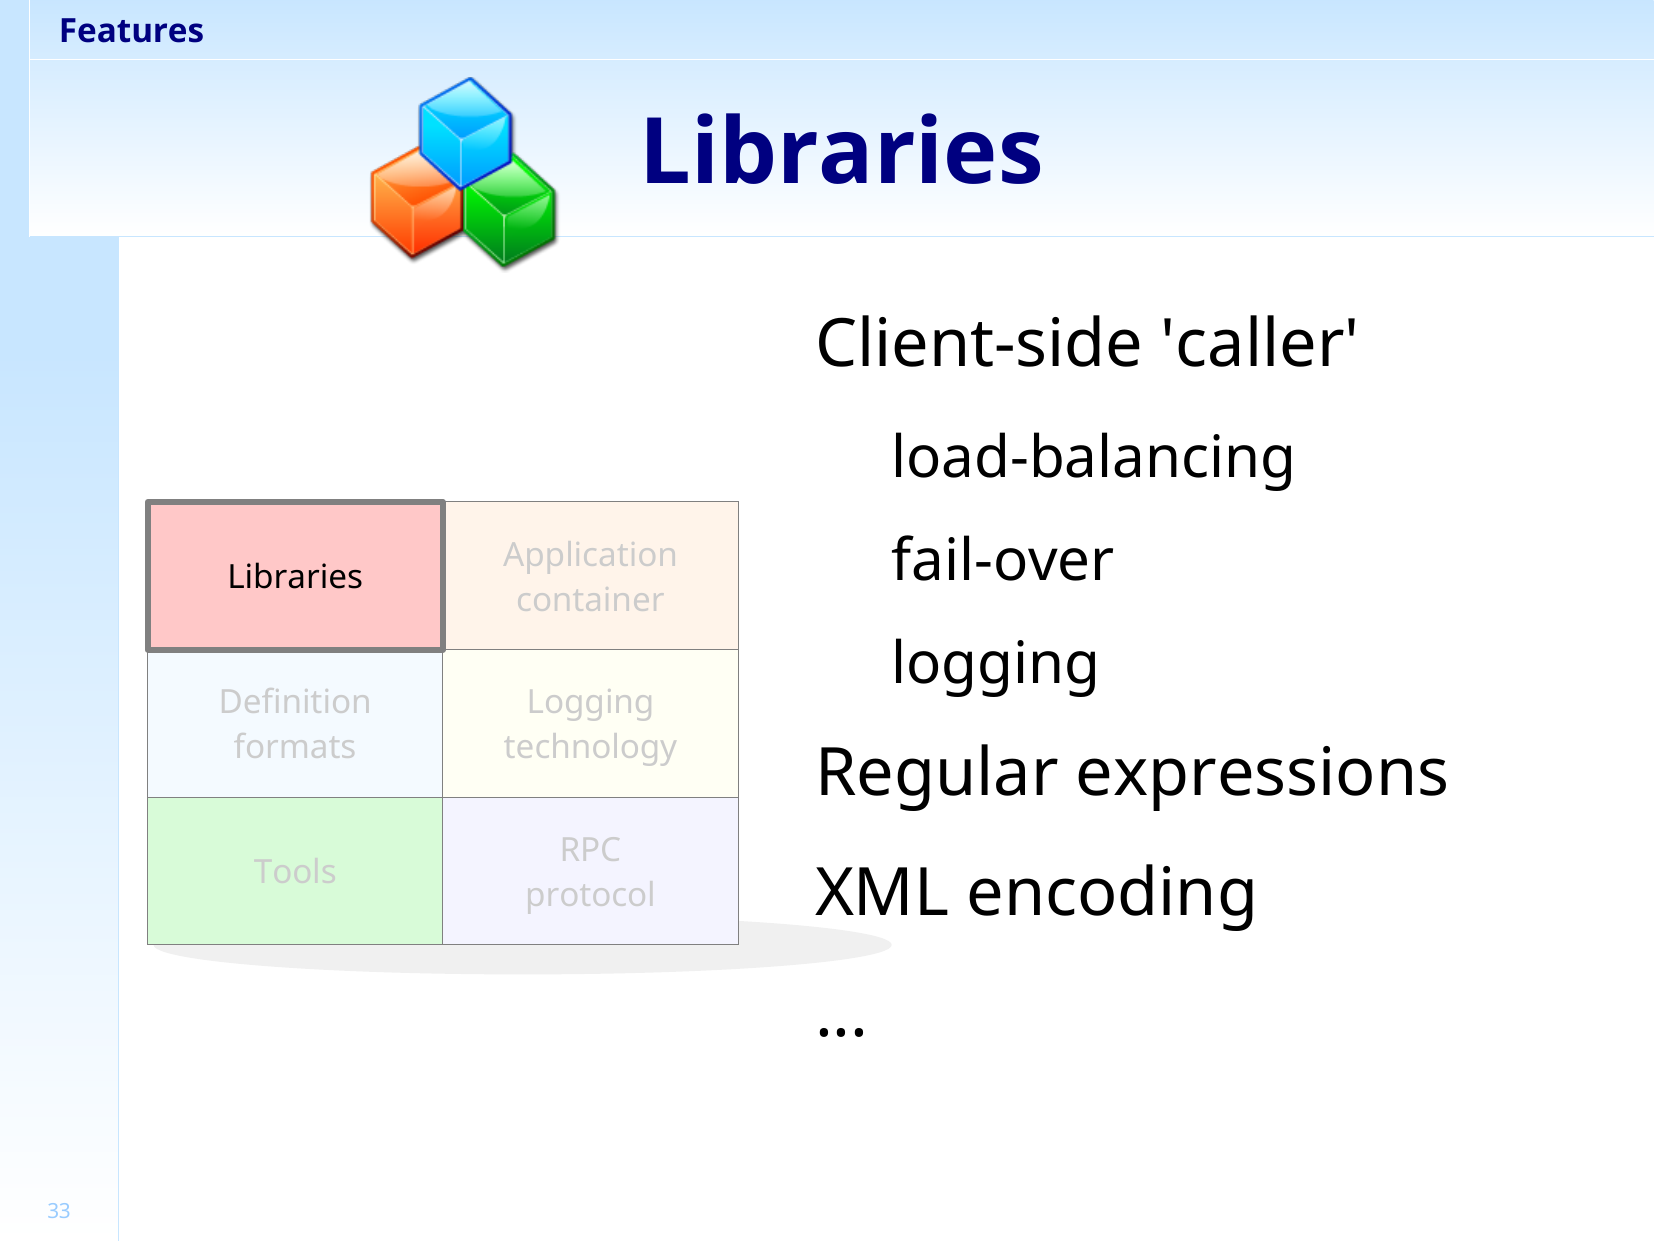

Features
# Libraries
Client-side 'caller'
load-balancing
fail-over
logging
Regular expressions
XML encoding
...
Libraries
Application
container
Definition
formats
Logging
technology
Tools
RPC
protocol